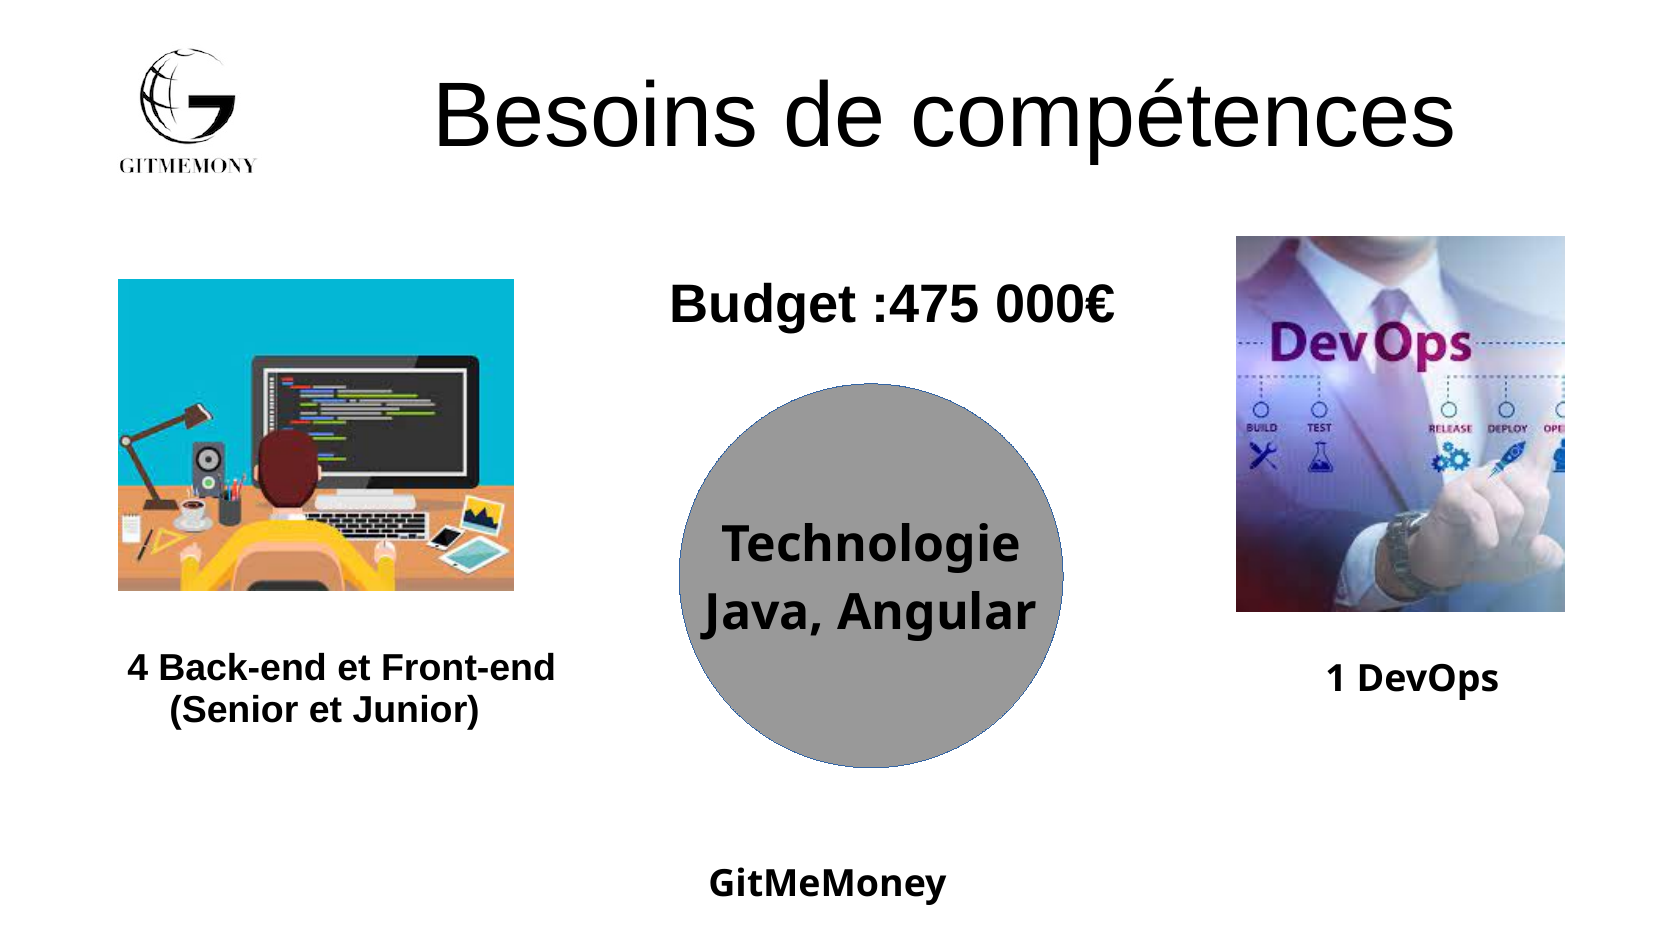

# Besoins de compétences
 Budget :475 000€
Technologie
Java, Angular
 4 Back-end et Front-end
 (Senior et Junior)
 1 DevOps